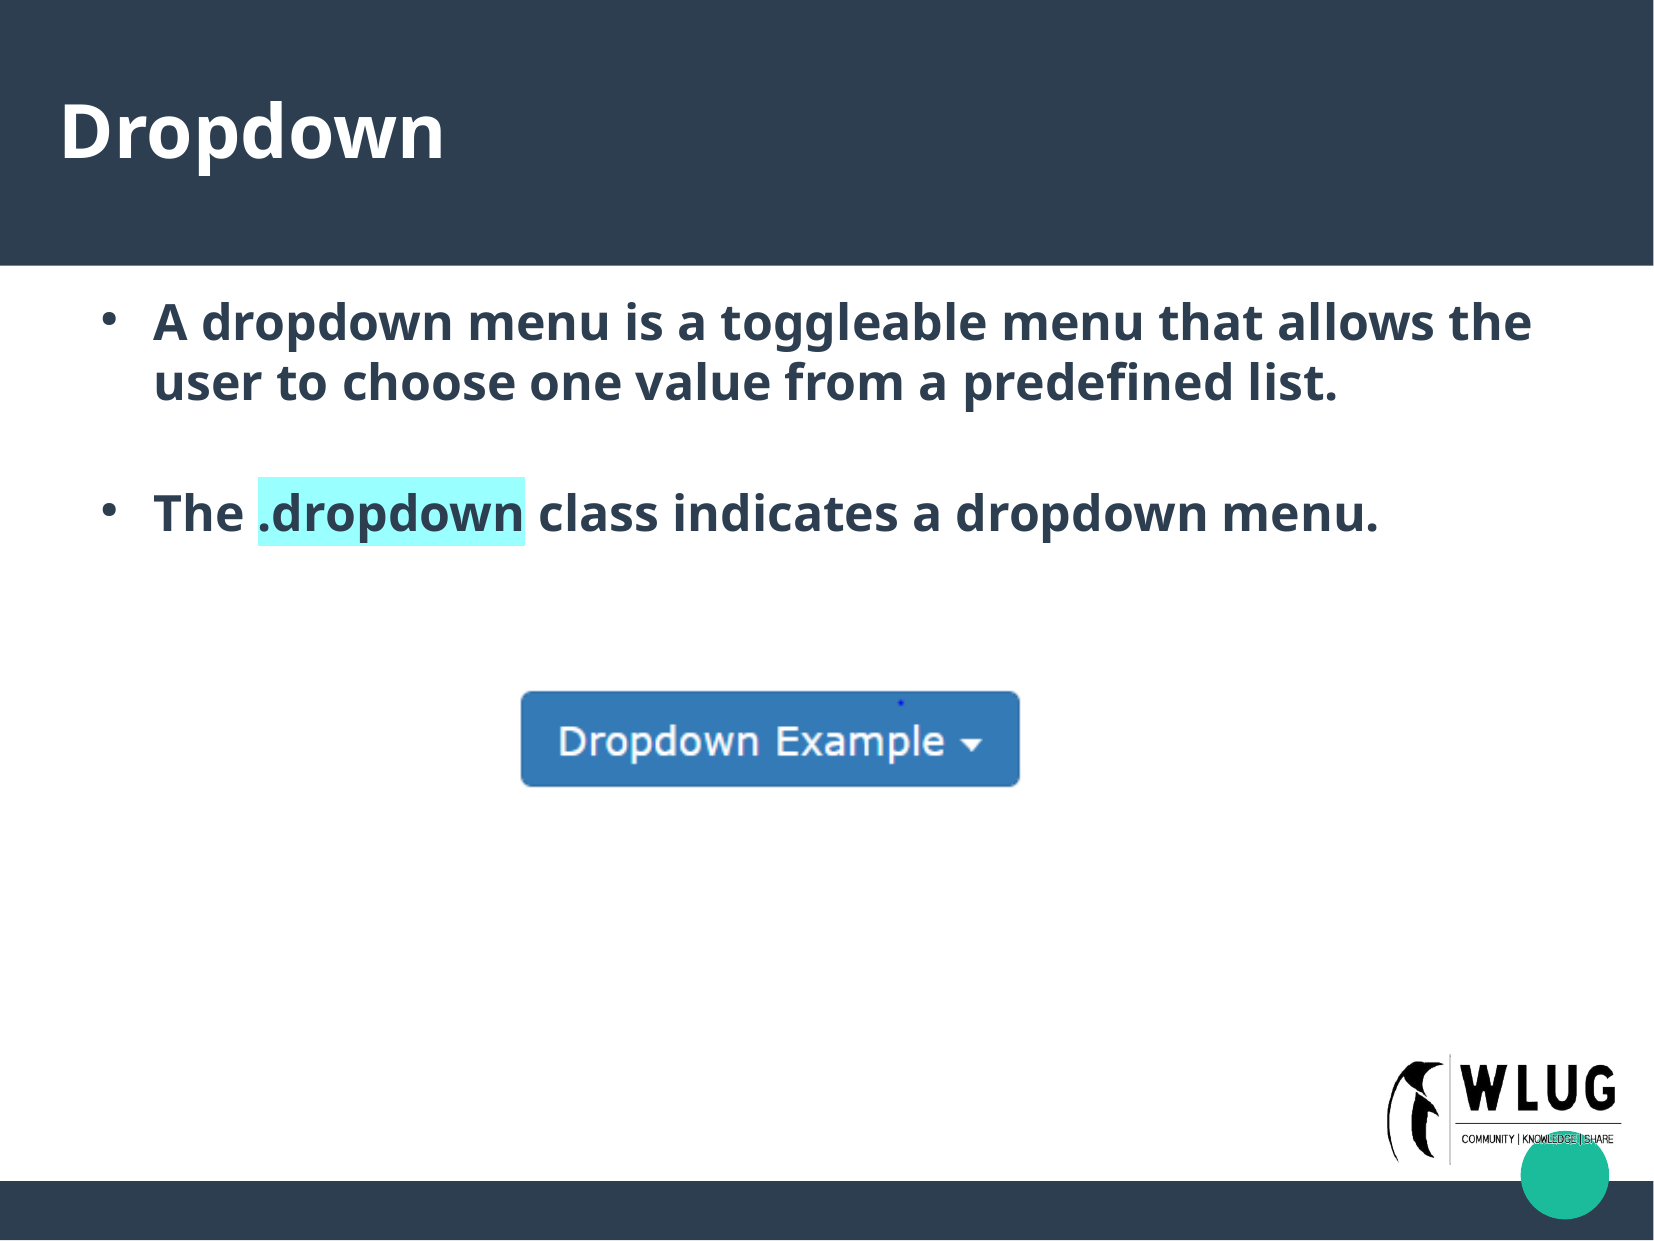

# Dropdown
A dropdown menu is a toggleable menu that allows the user to choose one value from a predefined list.
The .dropdown class indicates a dropdown menu.